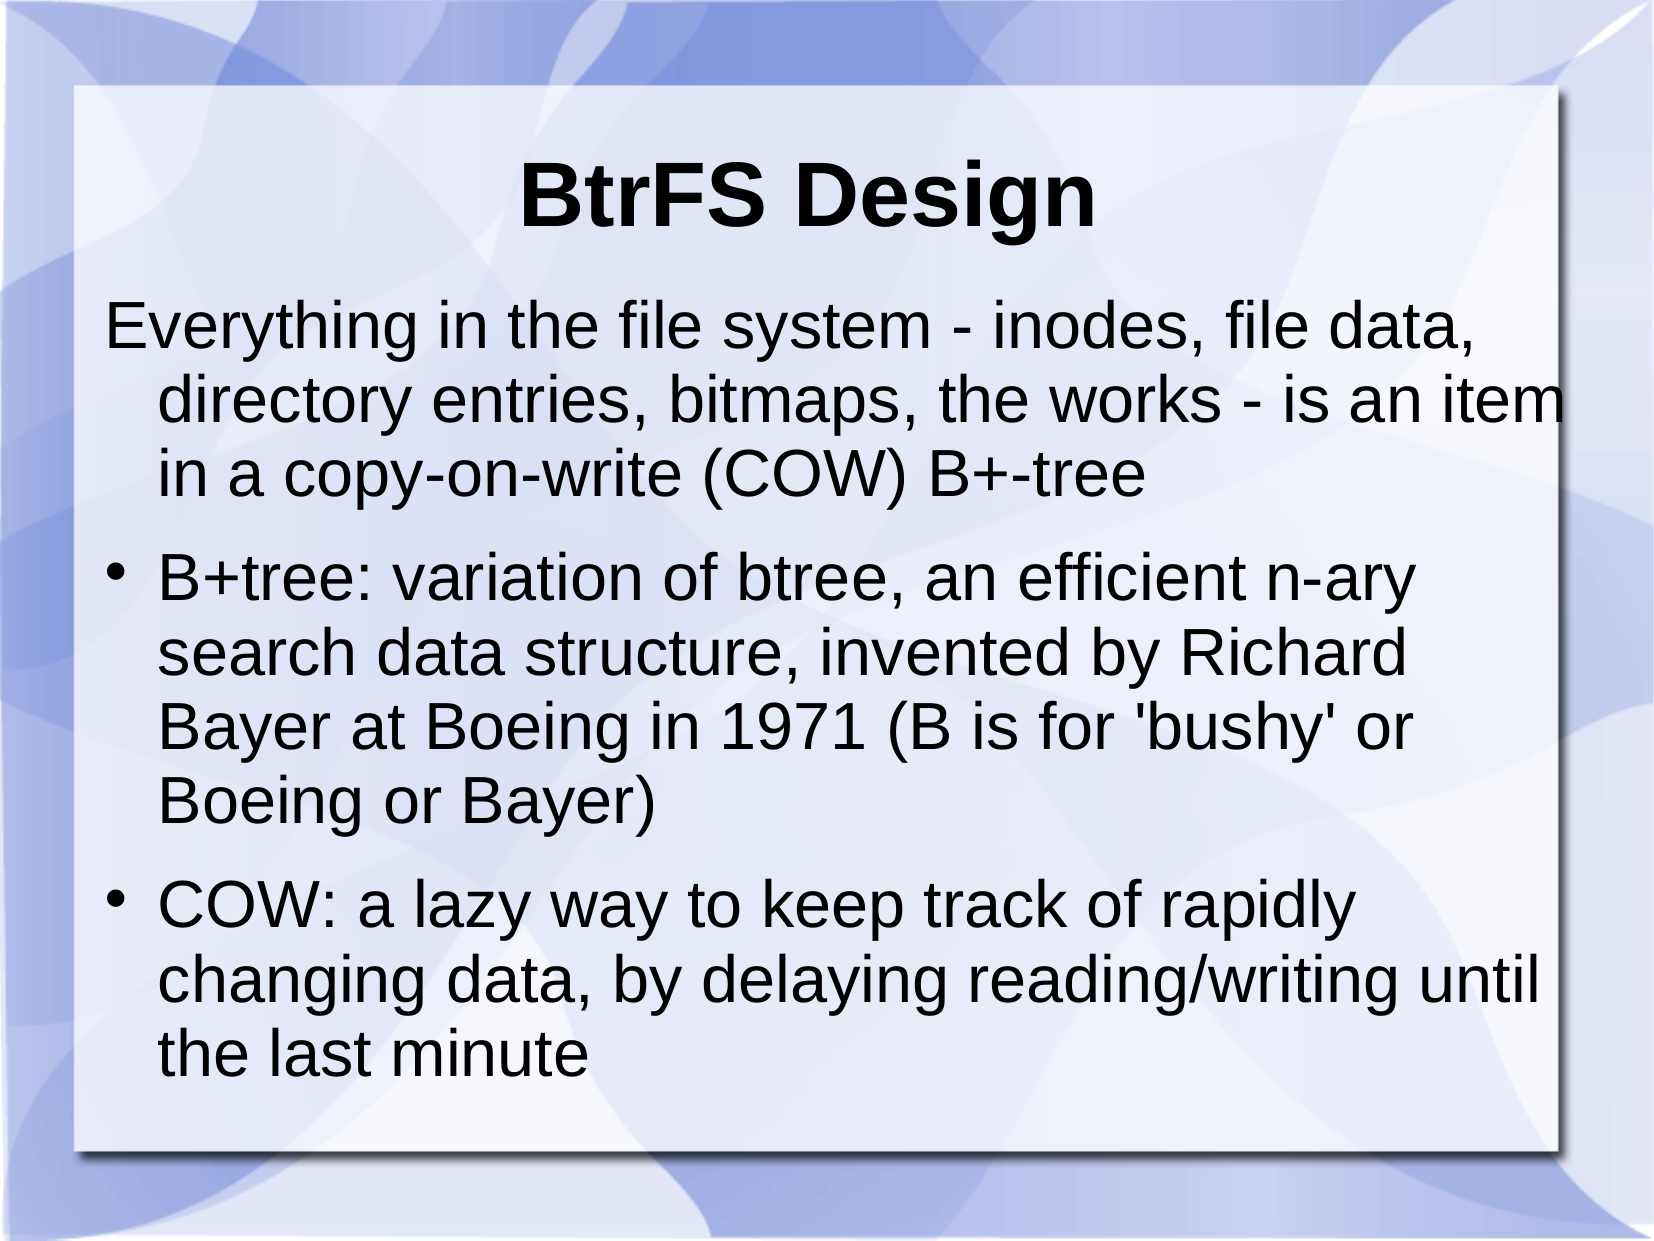

# BtrFS Design
Everything in the file system - inodes, file data, directory entries, bitmaps, the works - is an item in a copy-on-write (COW) B+-tree
B+tree: variation of btree, an efficient n-ary search data structure, invented by Richard Bayer at Boeing in 1971 (B is for 'bushy' or Boeing or Bayer)
COW: a lazy way to keep track of rapidly changing data, by delaying reading/writing until the last minute